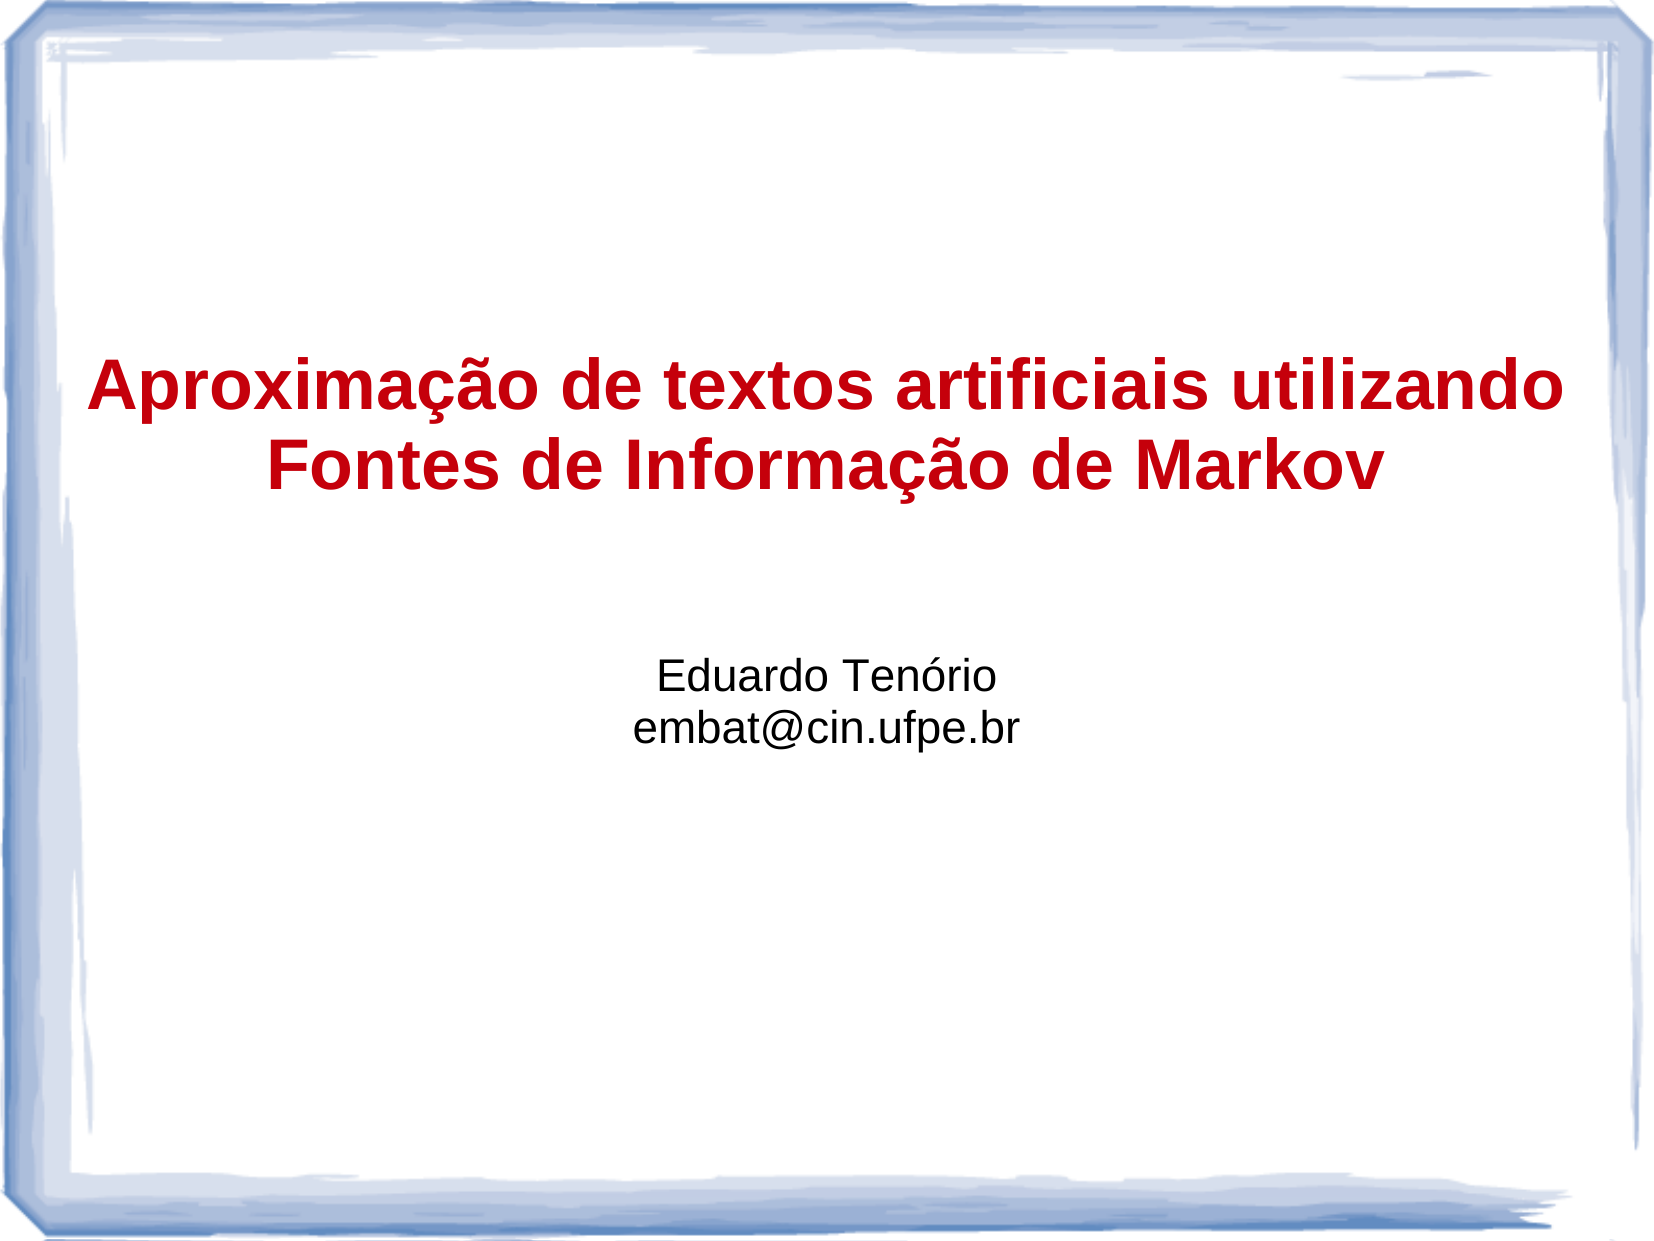

# Aproximação de textos artificiais utilizando Fontes de Informação de Markov Eduardo Tenório embat@cin.ufpe.br